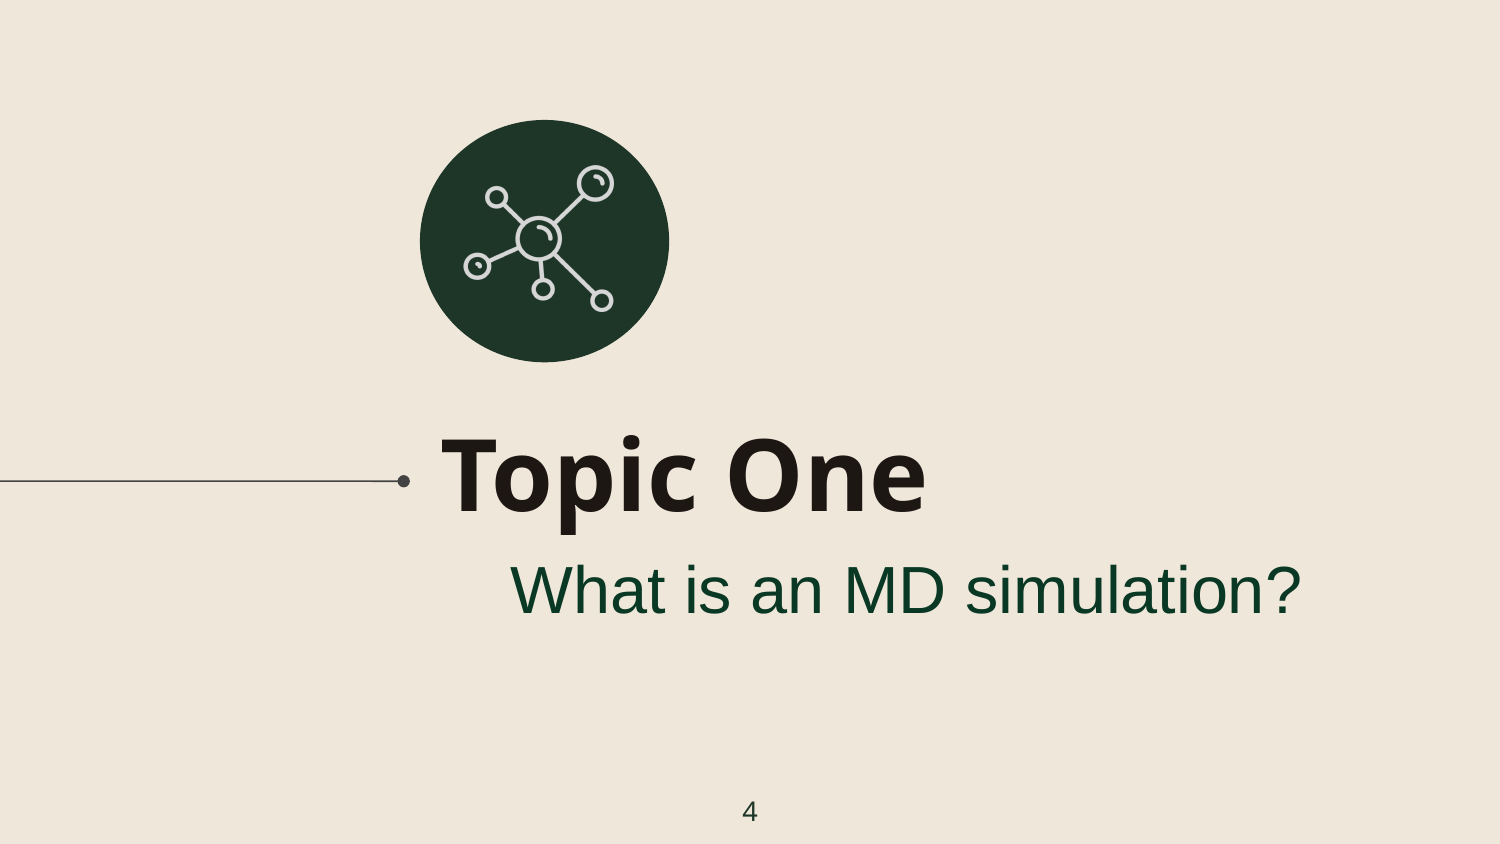

# Topic One
What is an MD simulation?